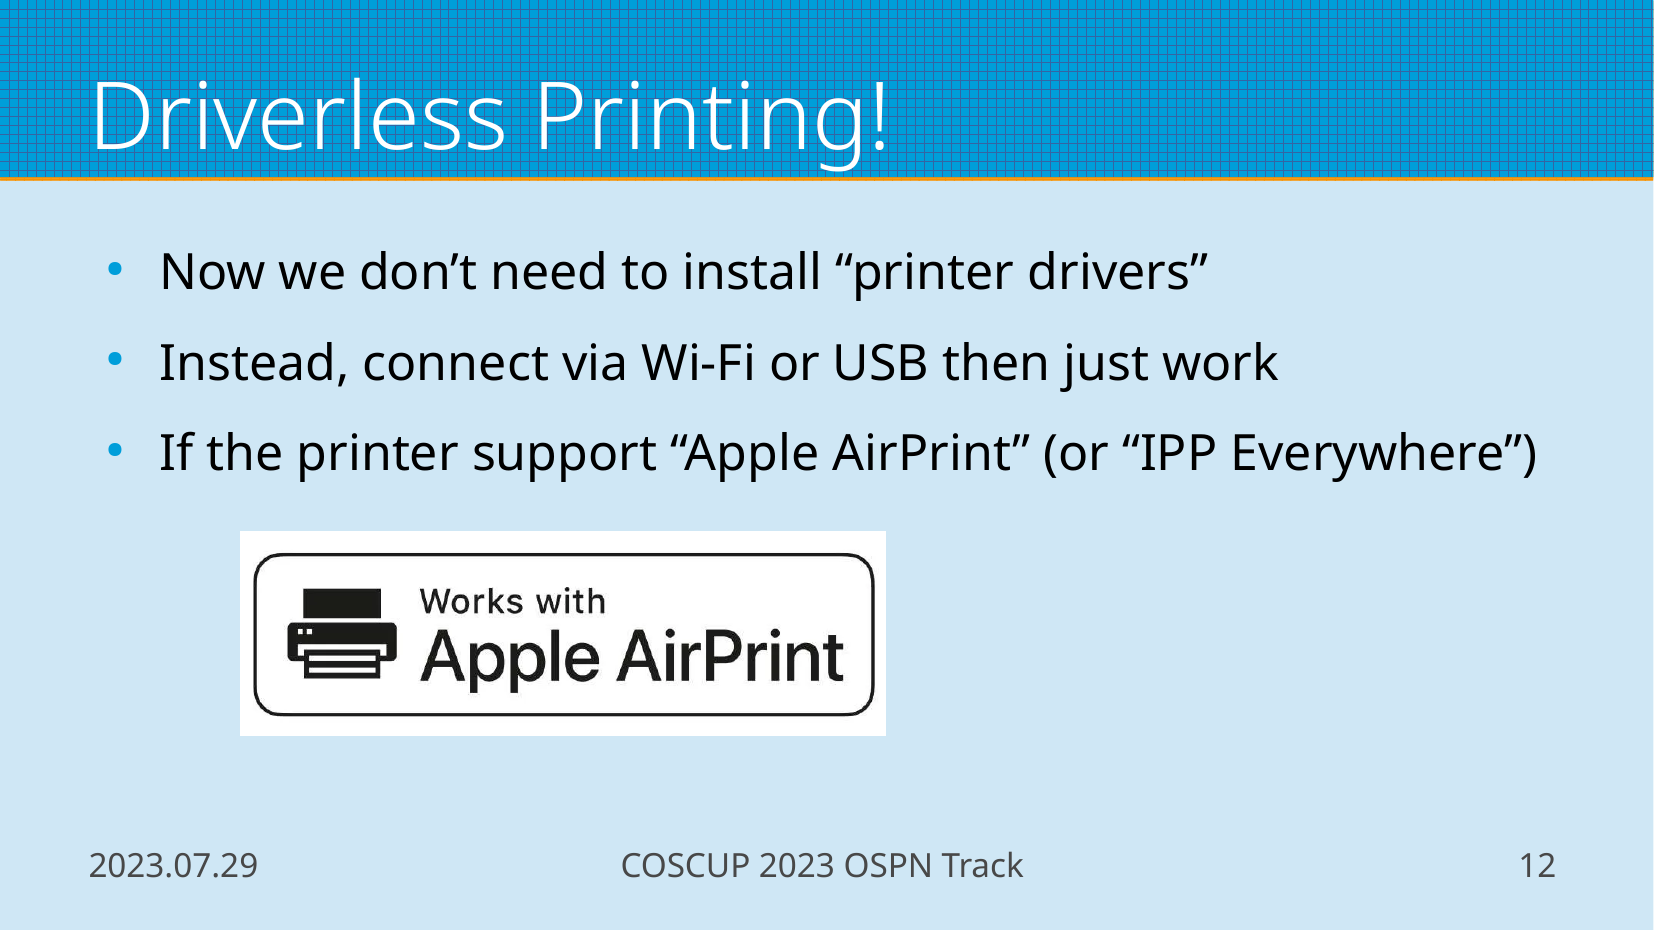

# Driverless Printing!
Now we don’t need to install “printer drivers”
Instead, connect via Wi-Fi or USB then just work
If the printer support “Apple AirPrint” (or “IPP Everywhere”)
2023.07.29
COSCUP 2023 OSPN Track
12